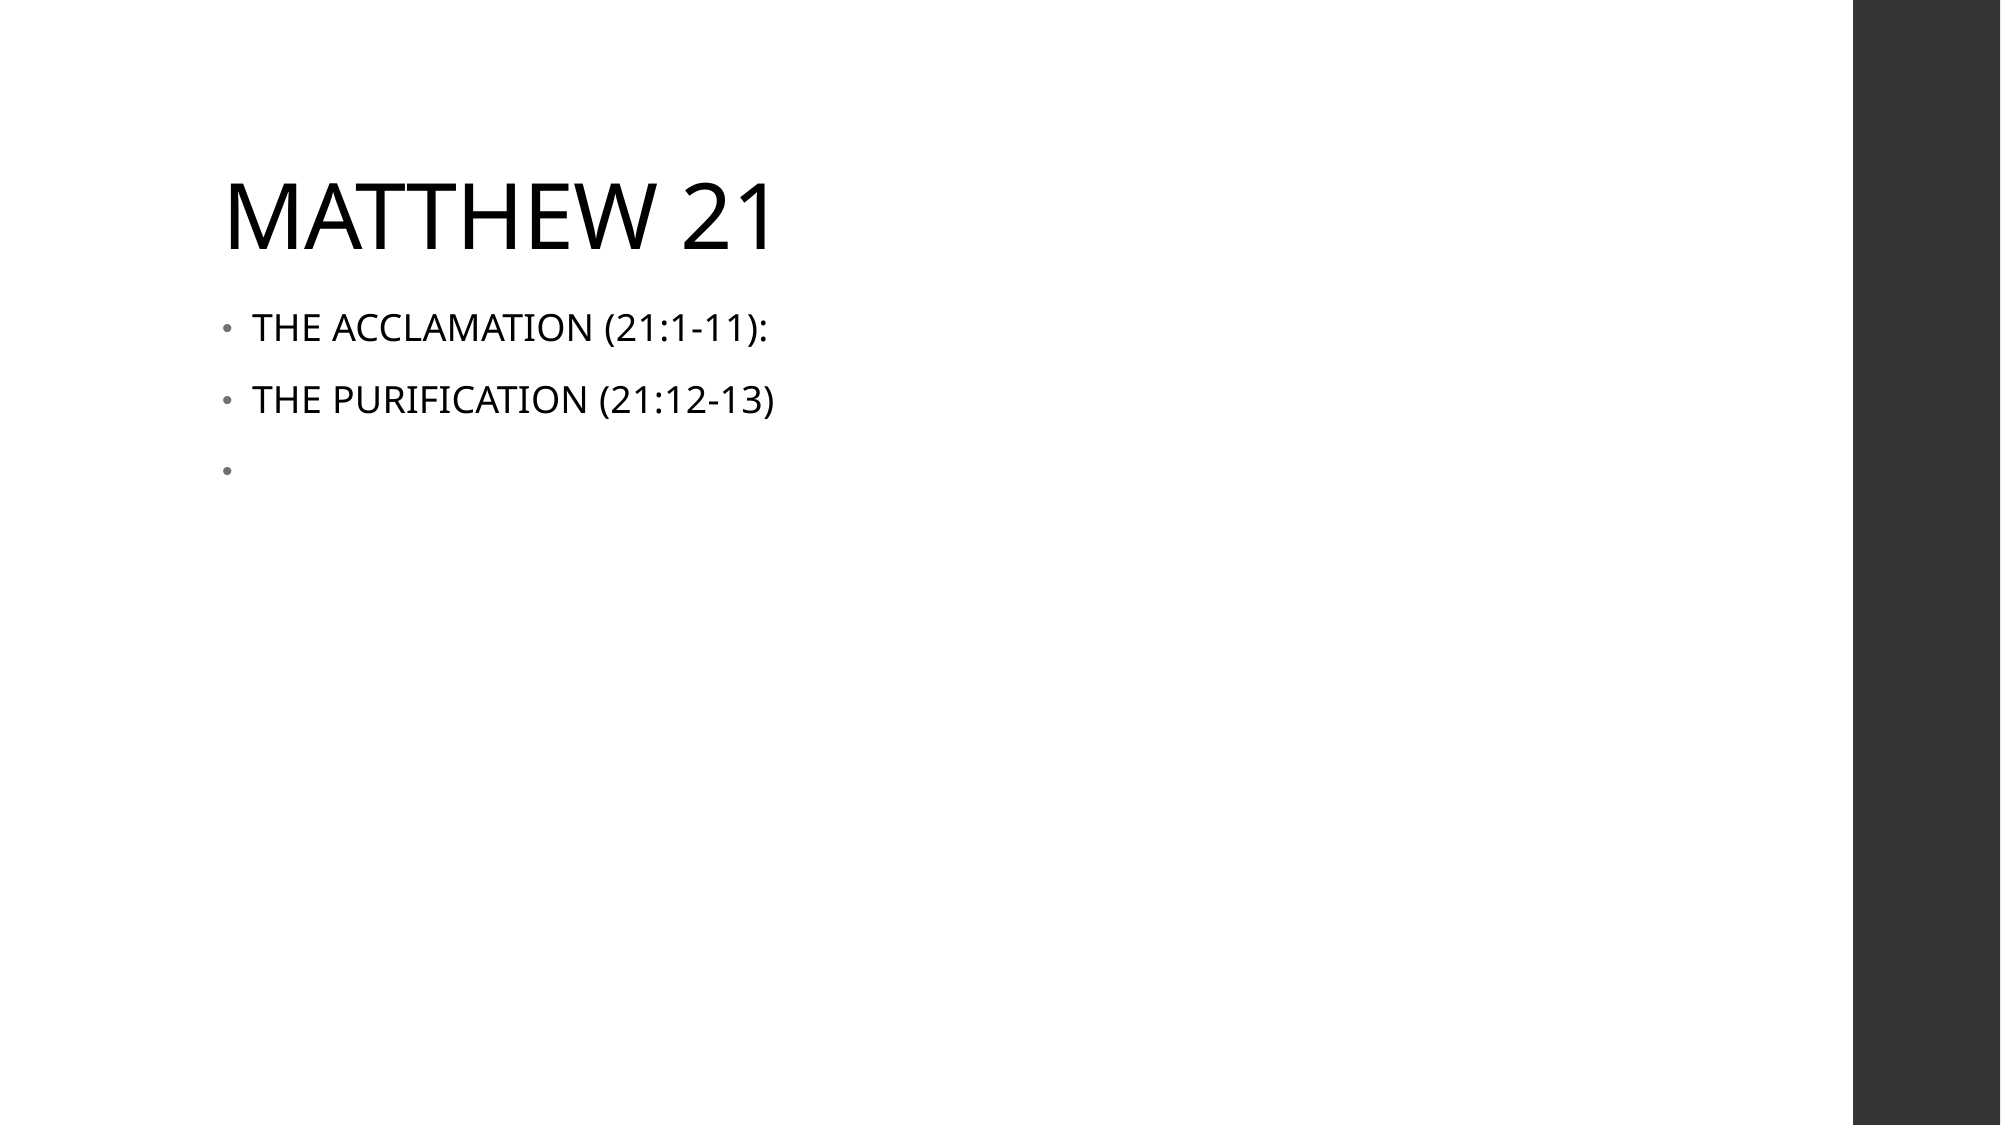

# MATTHEW 21
THE ACCLAMATION (21:1-11):
THE PURIFICATION (21:12-13)